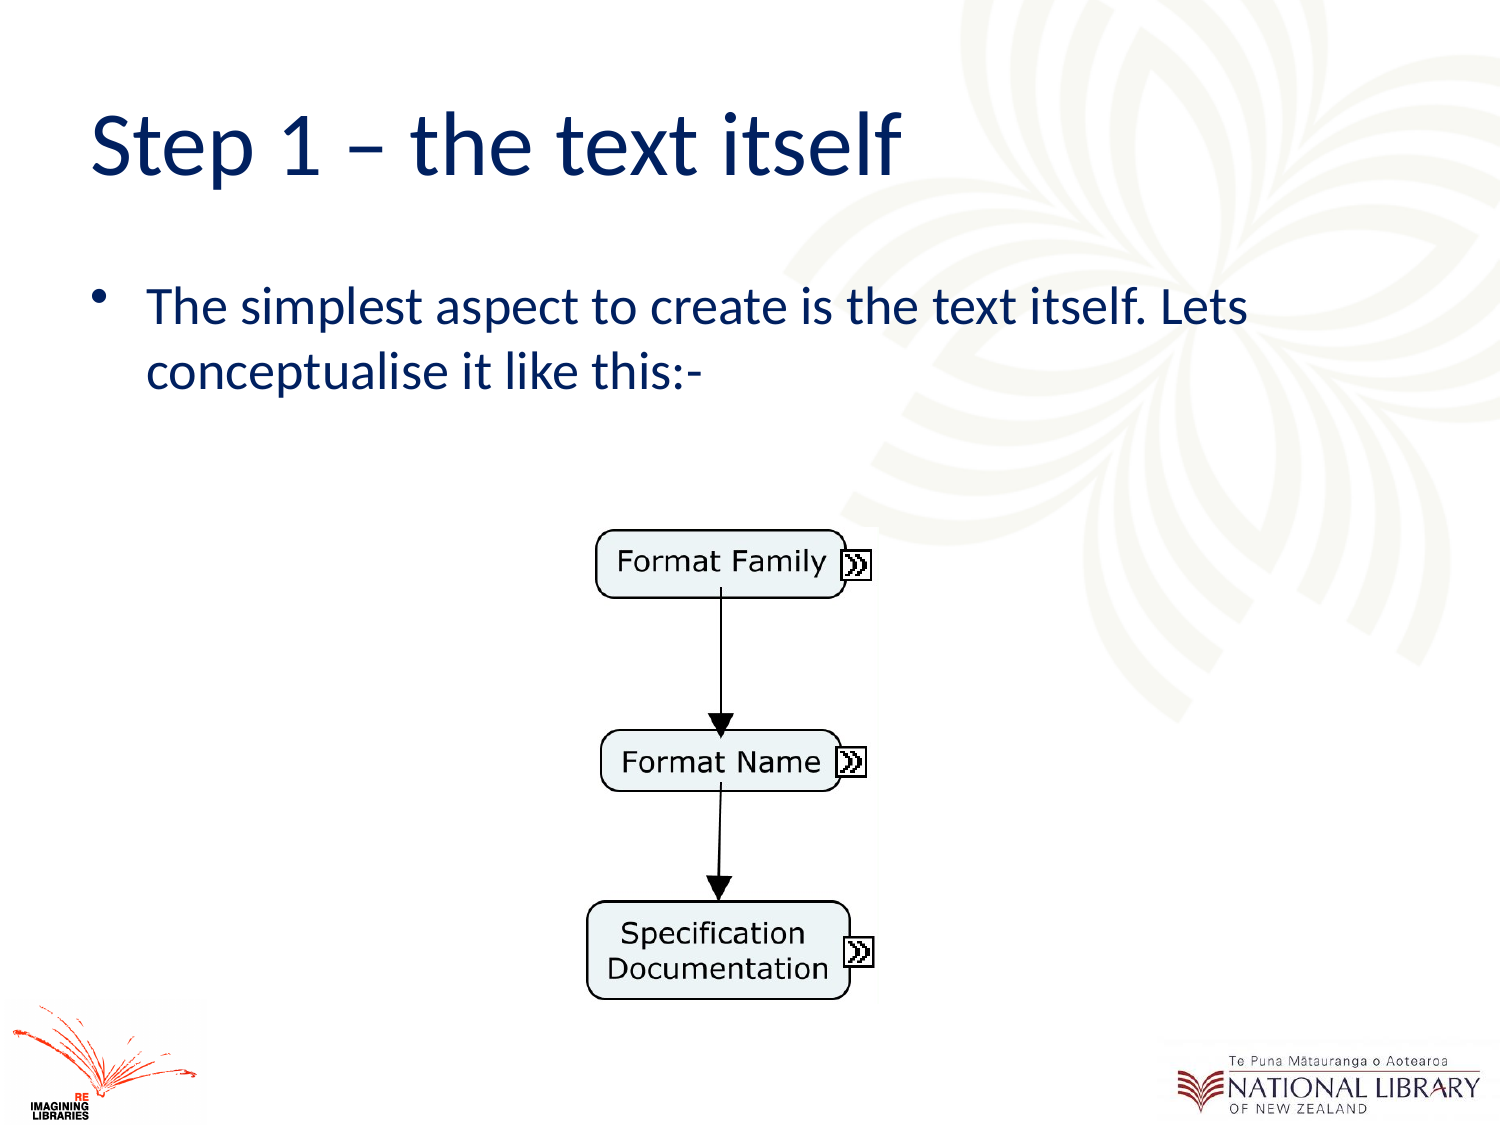

# Step 1 – the text itself
The simplest aspect to create is the text itself. Lets conceptualise it like this:-